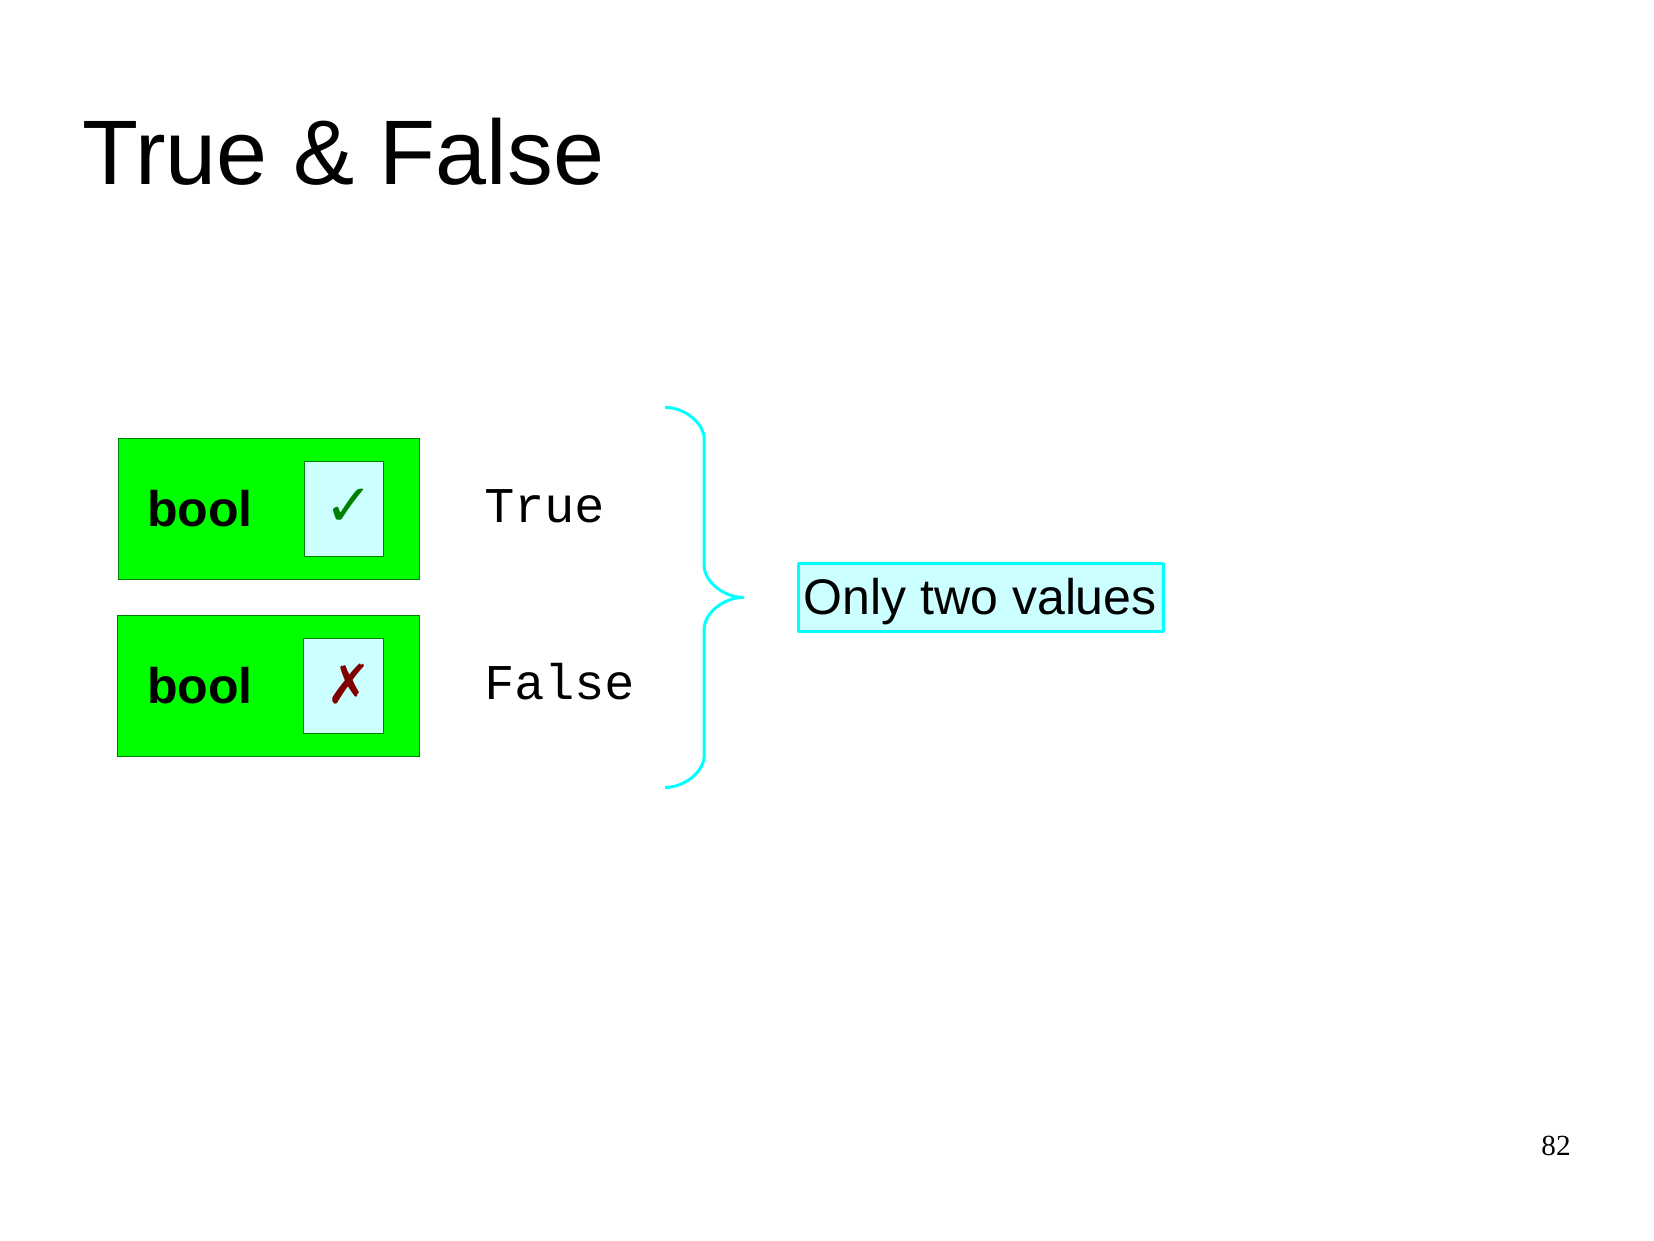

# True & False
bool
✓
True
Only two values
bool
✗
False
82